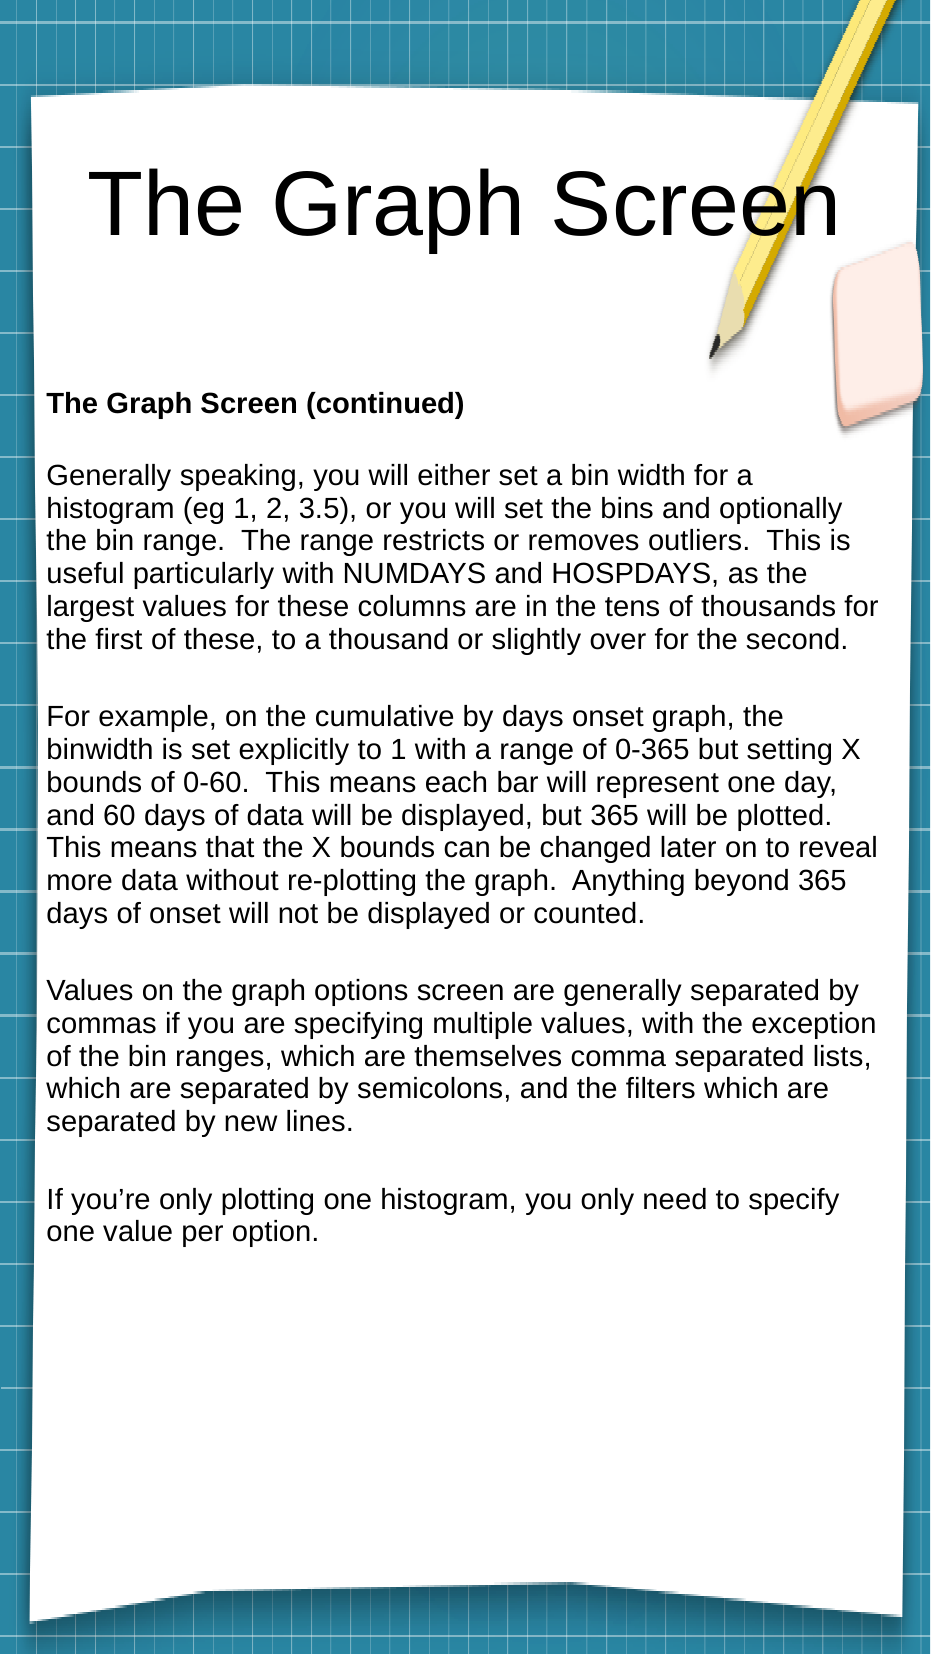

# The Graph Screen
The Graph Screen (continued)
Generally speaking, you will either set a bin width for a histogram (eg 1, 2, 3.5), or you will set the bins and optionally the bin range. The range restricts or removes outliers. This is useful particularly with NUMDAYS and HOSPDAYS, as the largest values for these columns are in the tens of thousands for the first of these, to a thousand or slightly over for the second.
For example, on the cumulative by days onset graph, the binwidth is set explicitly to 1 with a range of 0-365 but setting X bounds of 0-60. This means each bar will represent one day, and 60 days of data will be displayed, but 365 will be plotted. This means that the X bounds can be changed later on to reveal more data without re-plotting the graph. Anything beyond 365 days of onset will not be displayed or counted.
Values on the graph options screen are generally separated by commas if you are specifying multiple values, with the exception of the bin ranges, which are themselves comma separated lists, which are separated by semicolons, and the filters which are separated by new lines.
If you’re only plotting one histogram, you only need to specify one value per option.